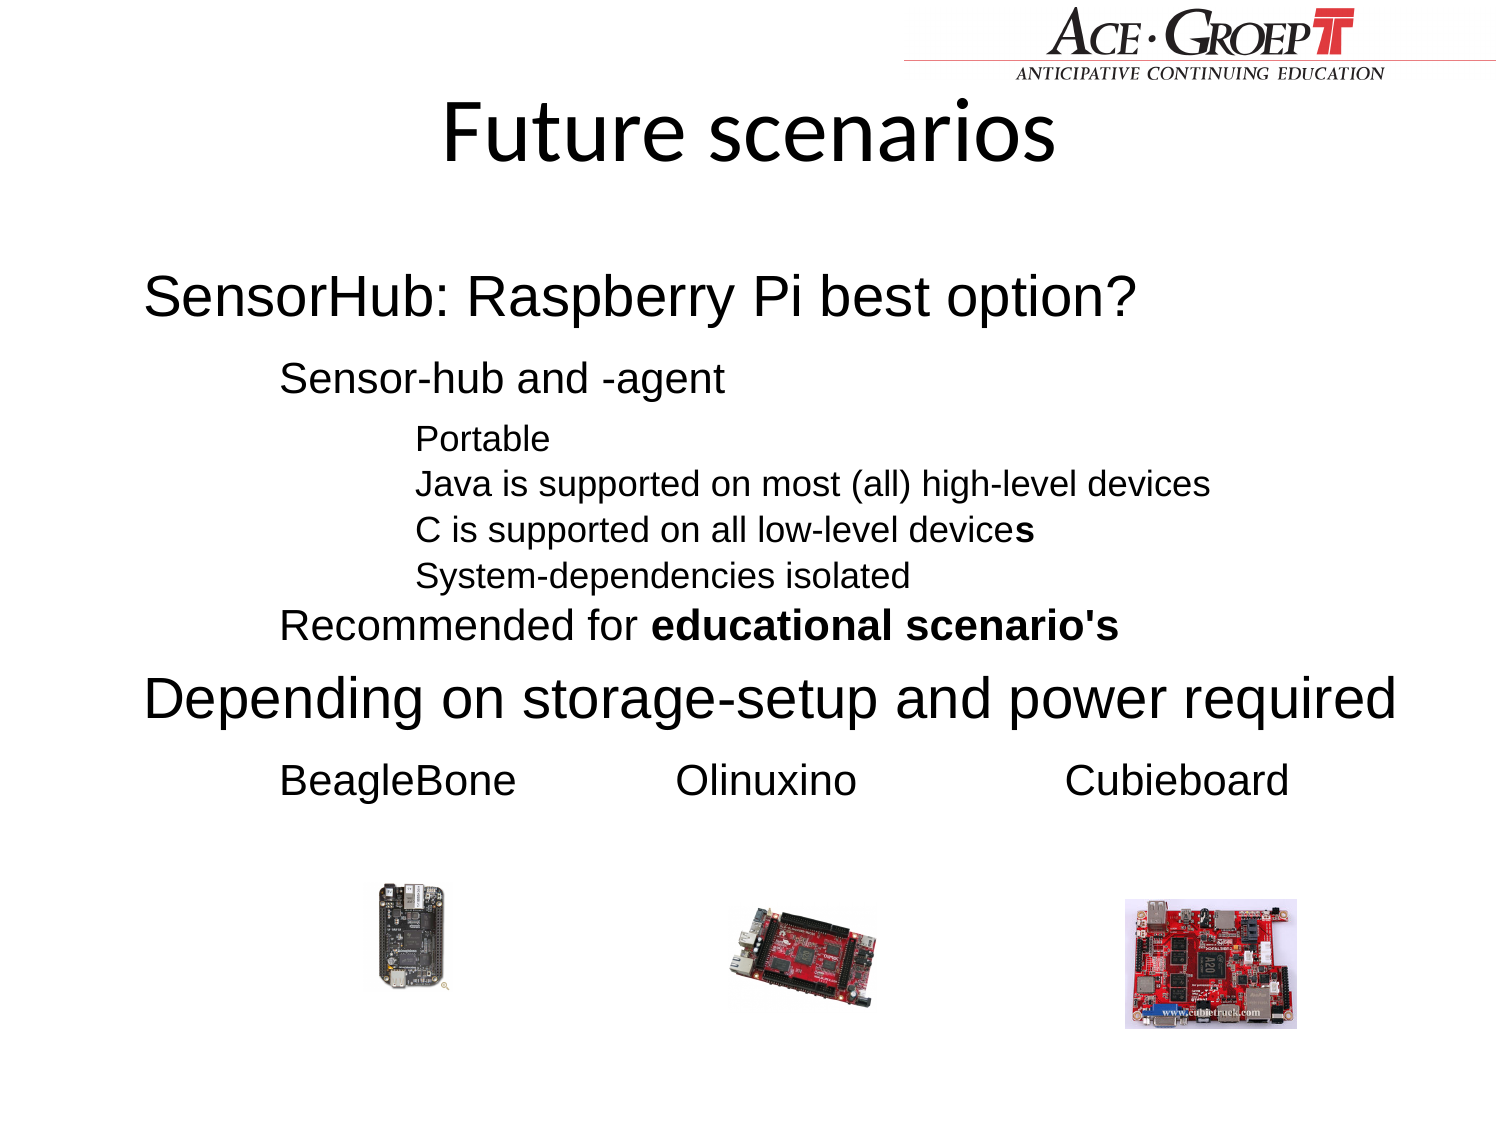

# Future scenarios
SensorHub: Raspberry Pi best option?
Sensor-hub and -agent
Portable
Java is supported on most (all) high-level devices
C is supported on all low-level devices
System-dependencies isolated
Recommended for educational scenario's
Depending on storage-setup and power required
BeagleBone Olinuxino Cubieboard